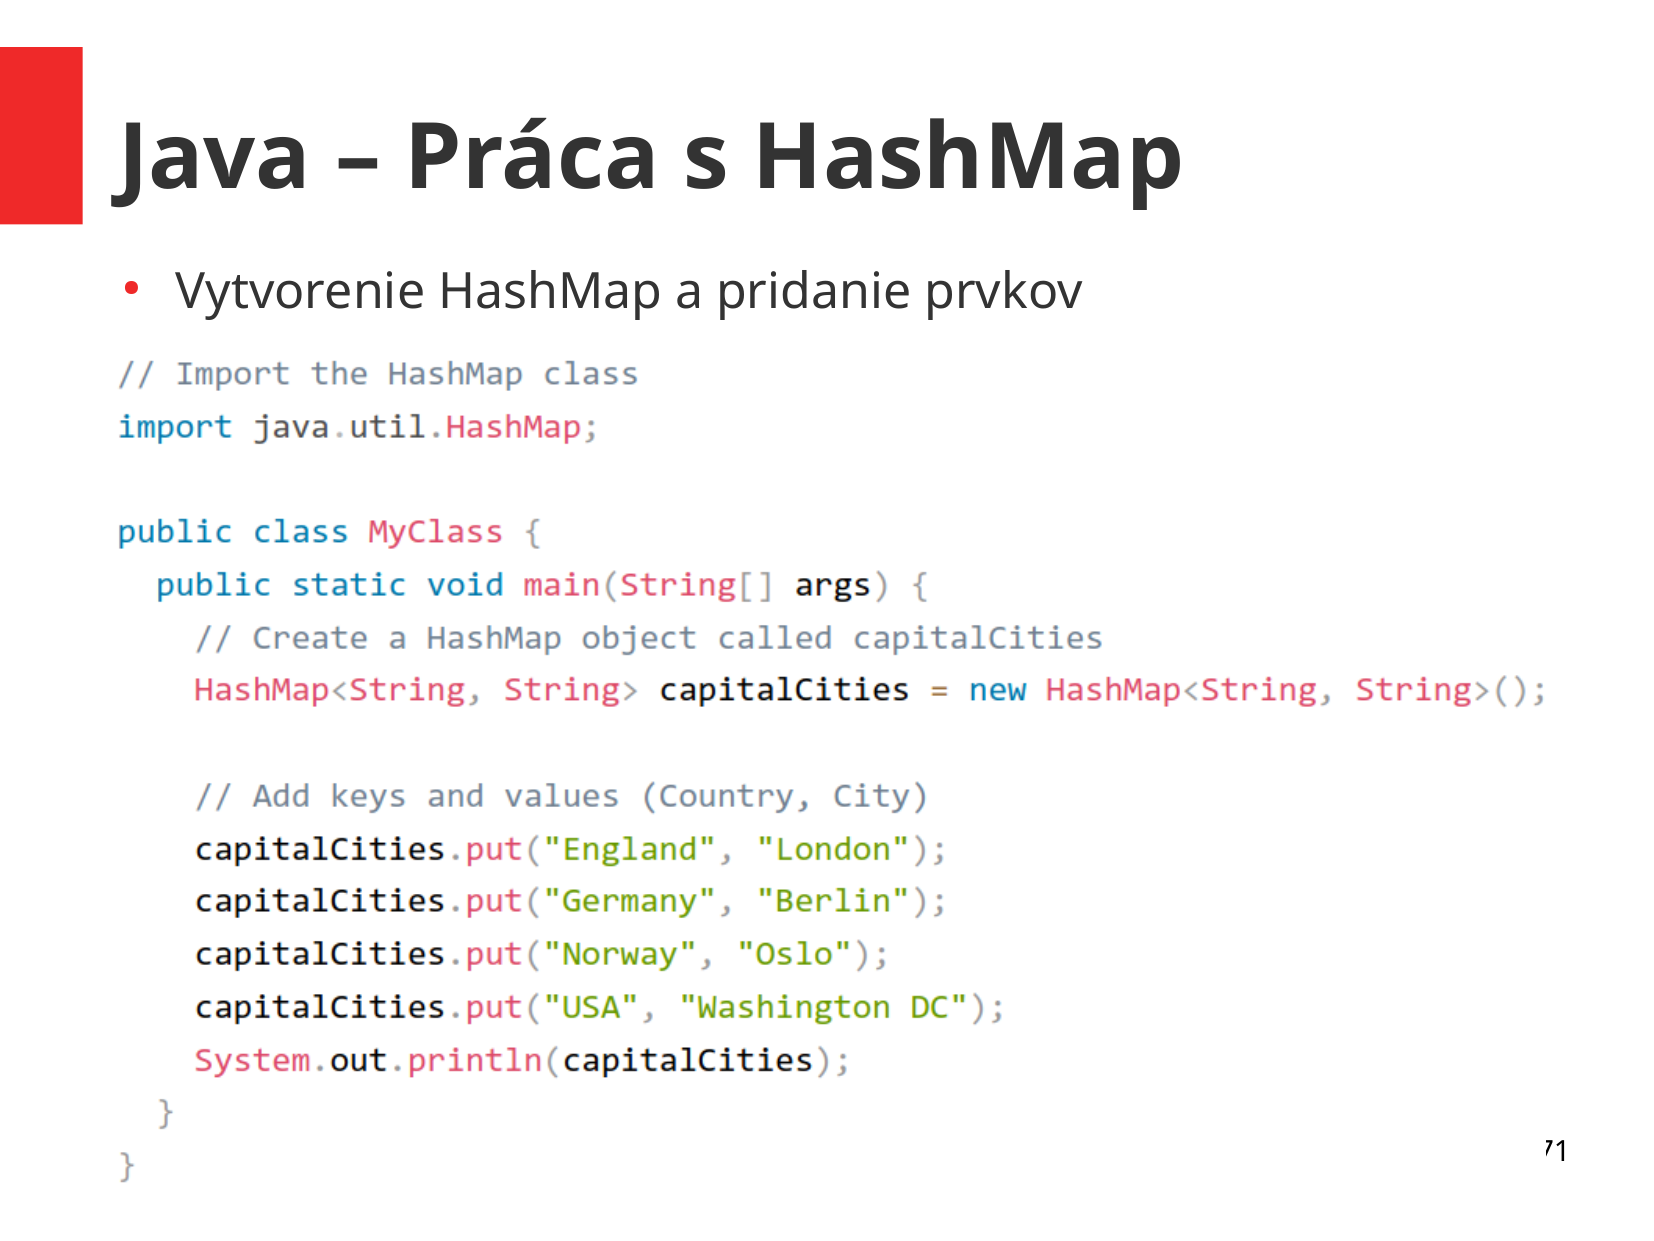

# Java – Práca s HashMap
Vytvorenie HashMap a pridanie prvkov
56